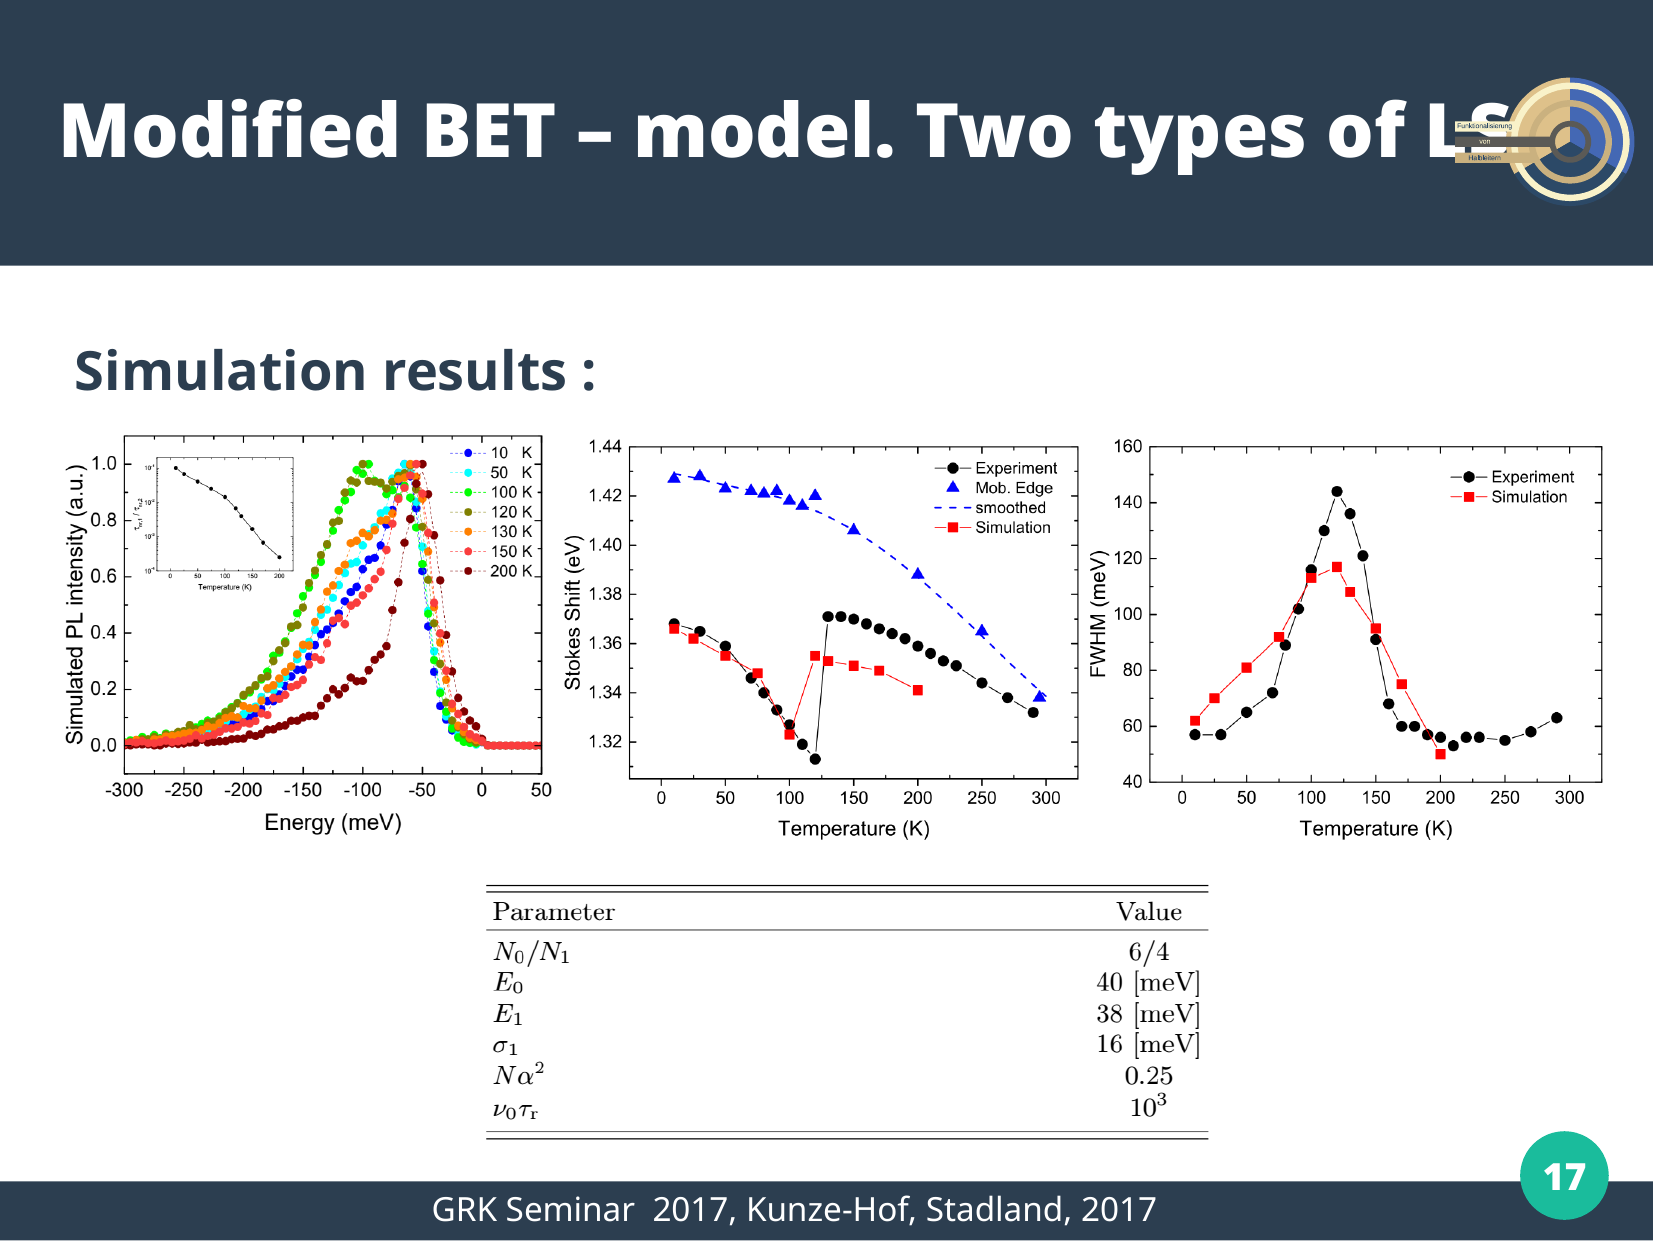

# Modified BET – model. Two types of LS
Simulation results :
17
GRK Seminar 2017, Kunze-Hof, Stadland, 2017